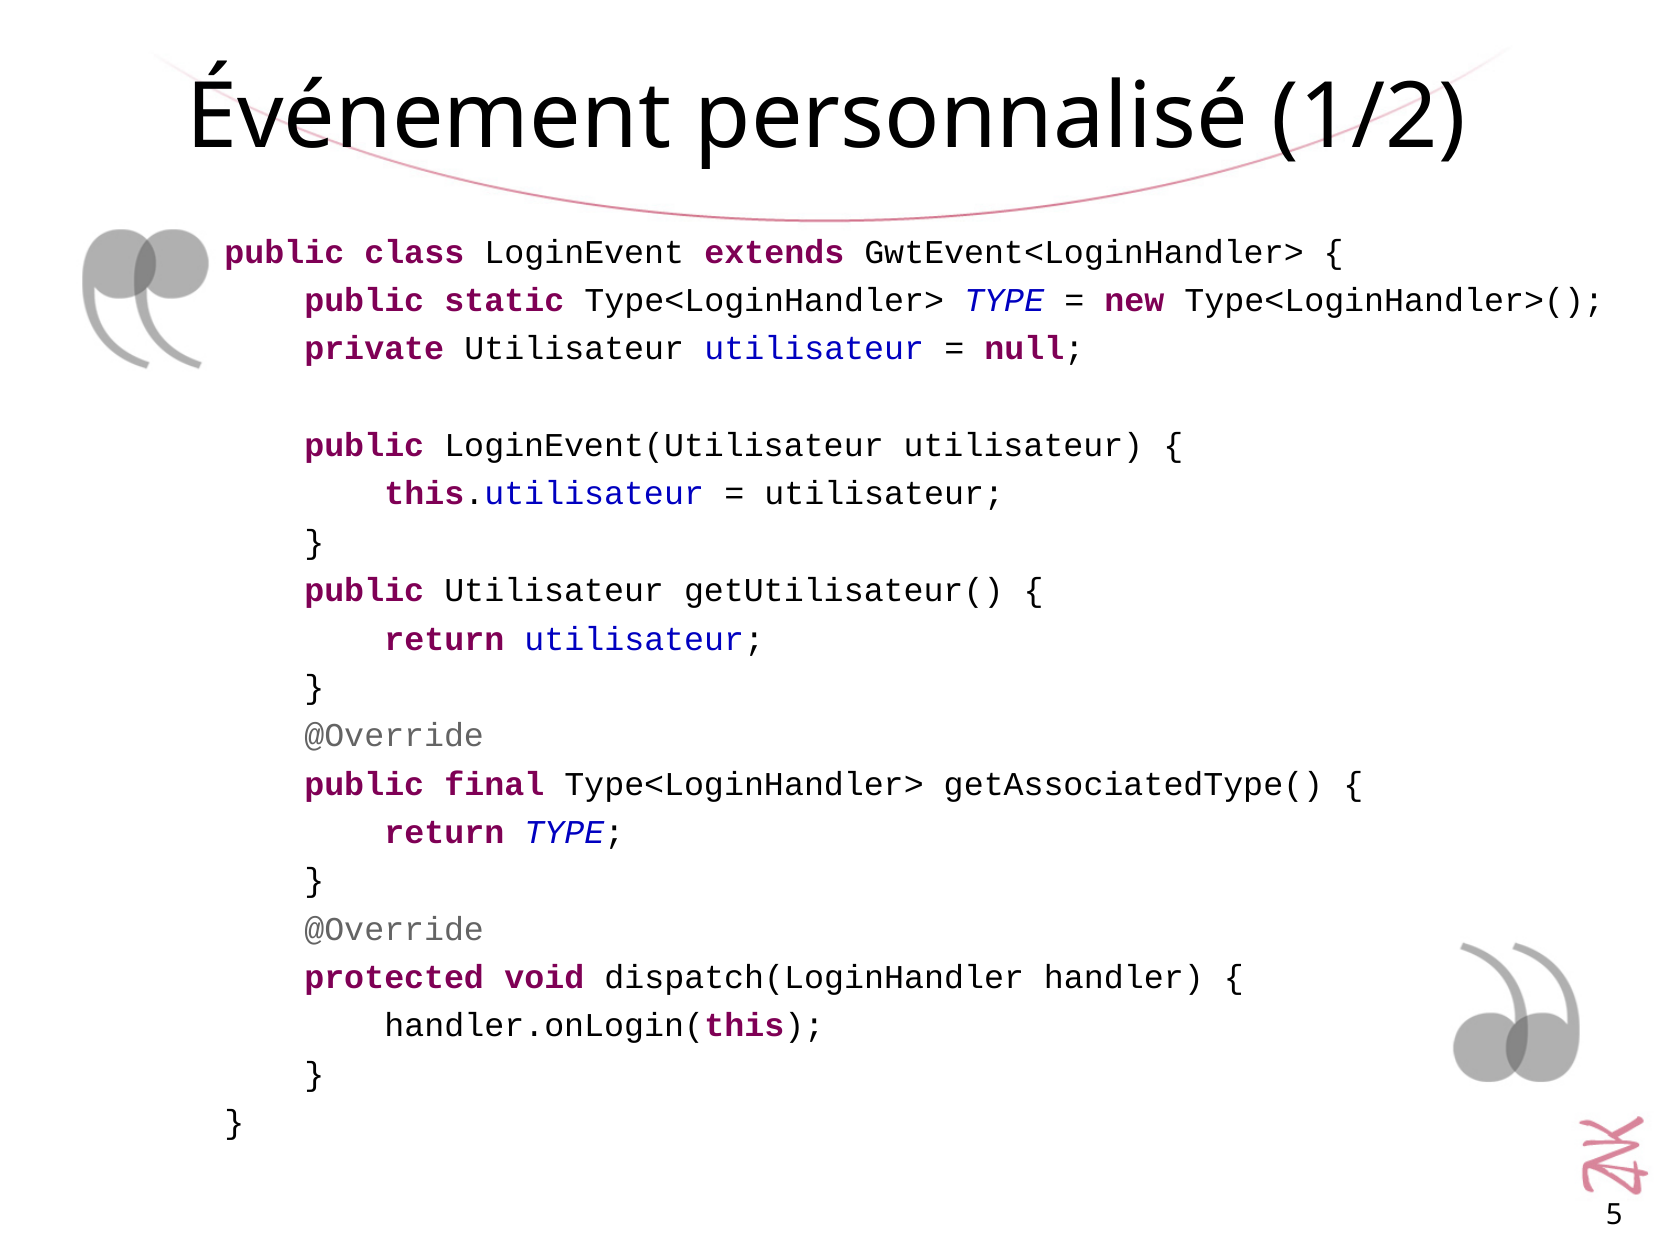

# Événement personnalisé (1/2)
public class LoginEvent extends GwtEvent<LoginHandler> {
 public static Type<LoginHandler> TYPE = new Type<LoginHandler>();
 private Utilisateur utilisateur = null;
 public LoginEvent(Utilisateur utilisateur) {
 this.utilisateur = utilisateur;
 }
 public Utilisateur getUtilisateur() {
 return utilisateur;
 }
 @Override
 public final Type<LoginHandler> getAssociatedType() {
 return TYPE;
 }
 @Override
 protected void dispatch(LoginHandler handler) {
 handler.onLogin(this);
 }
}
5